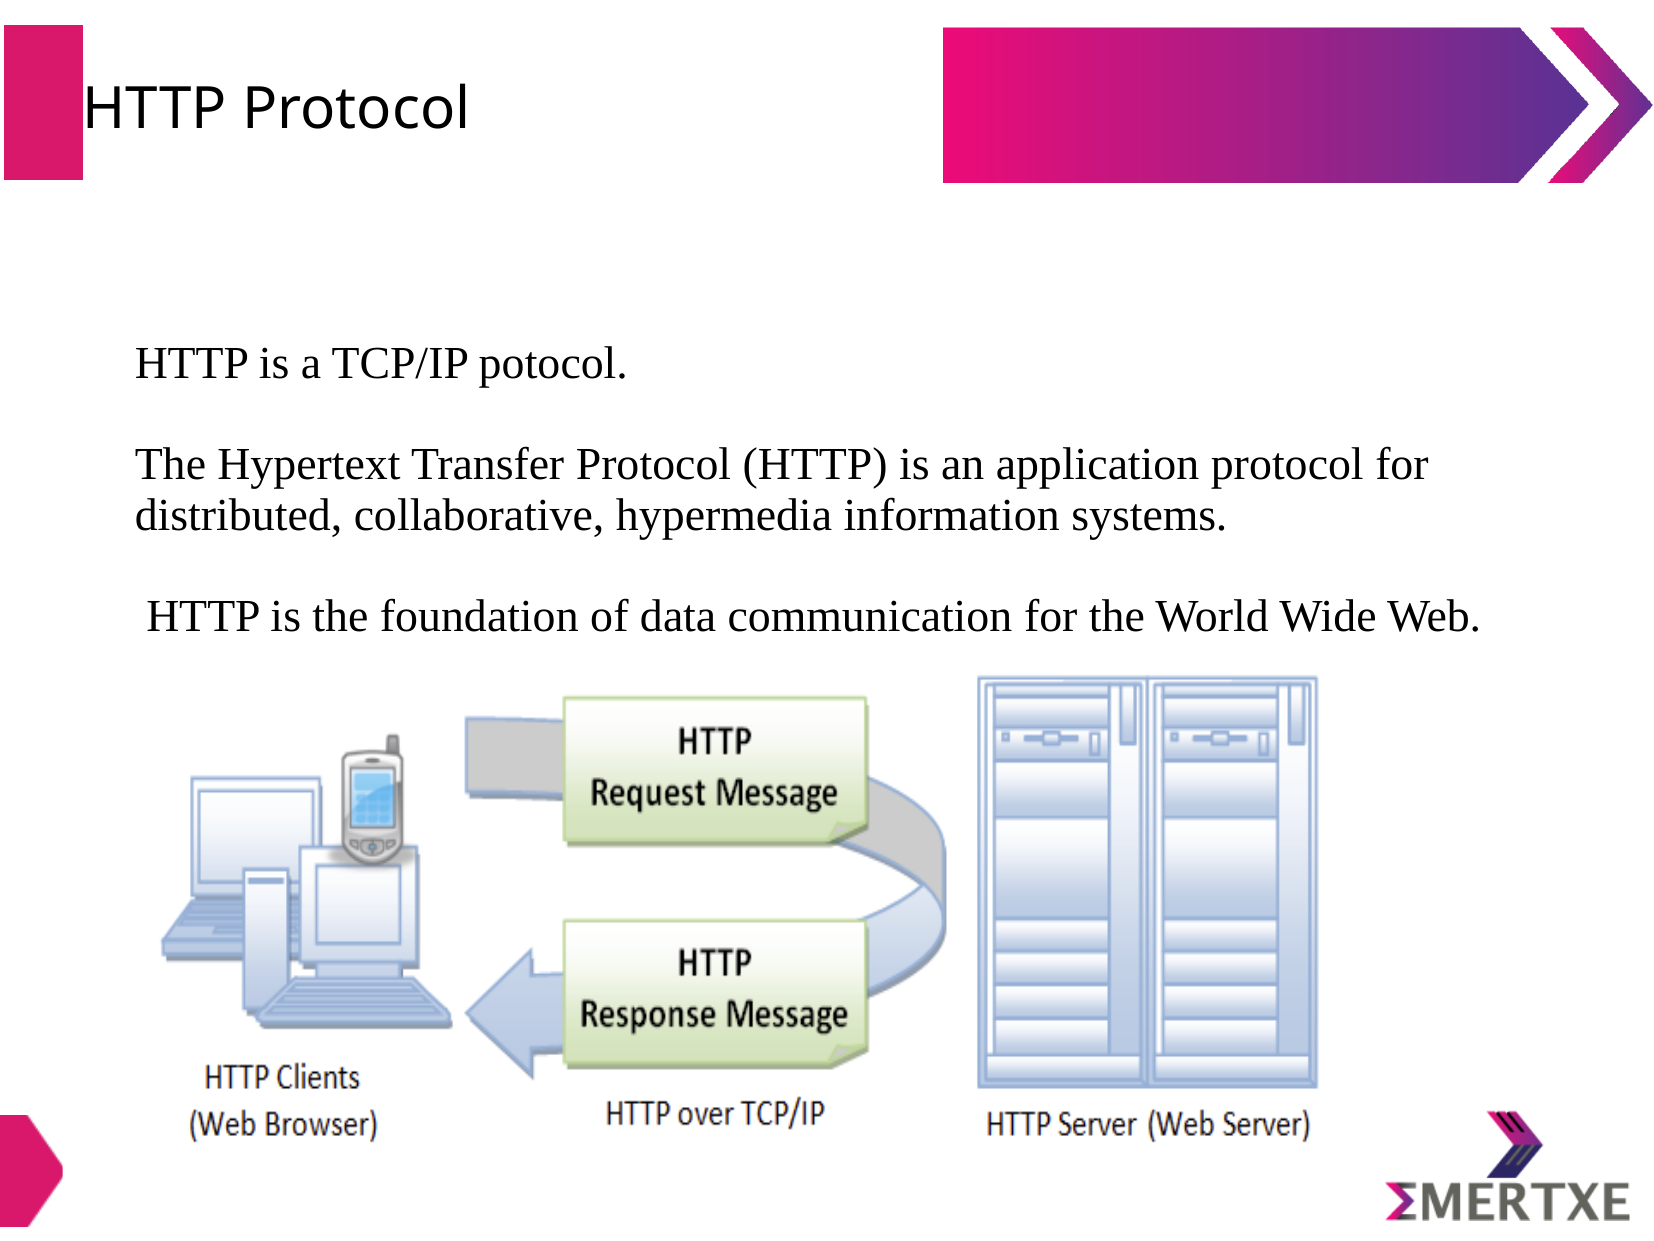

# HTTP Protocol
HTTP is a TCP/IP potocol.
The Hypertext Transfer Protocol (HTTP) is an application protocol for distributed, collaborative, hypermedia information systems.
 HTTP is the foundation of data communication for the World Wide Web.